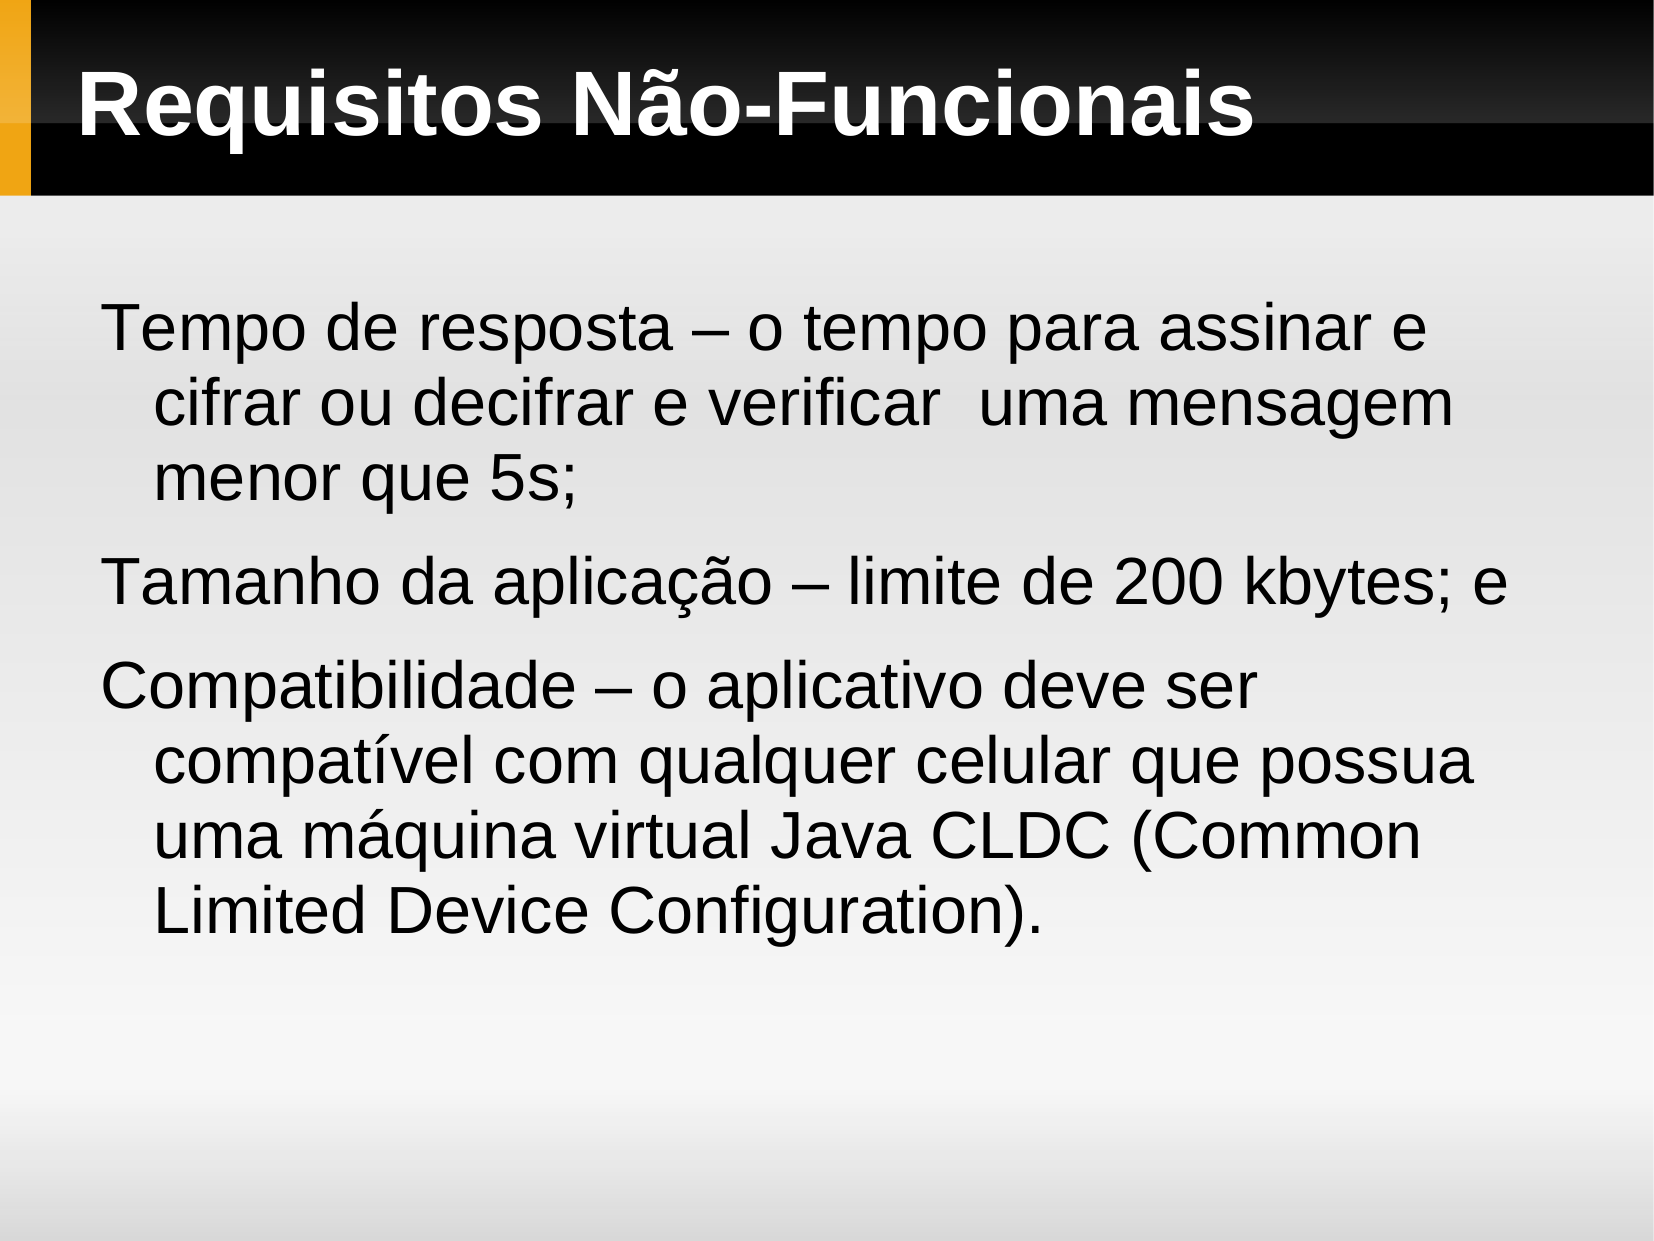

# Requisitos Não-Funcionais
Tempo de resposta – o tempo para assinar e cifrar ou decifrar e verificar uma mensagem menor que 5s;
Tamanho da aplicação – limite de 200 kbytes; e
Compatibilidade – o aplicativo deve ser compatível com qualquer celular que possua uma máquina virtual Java CLDC (Common Limited Device Configuration).